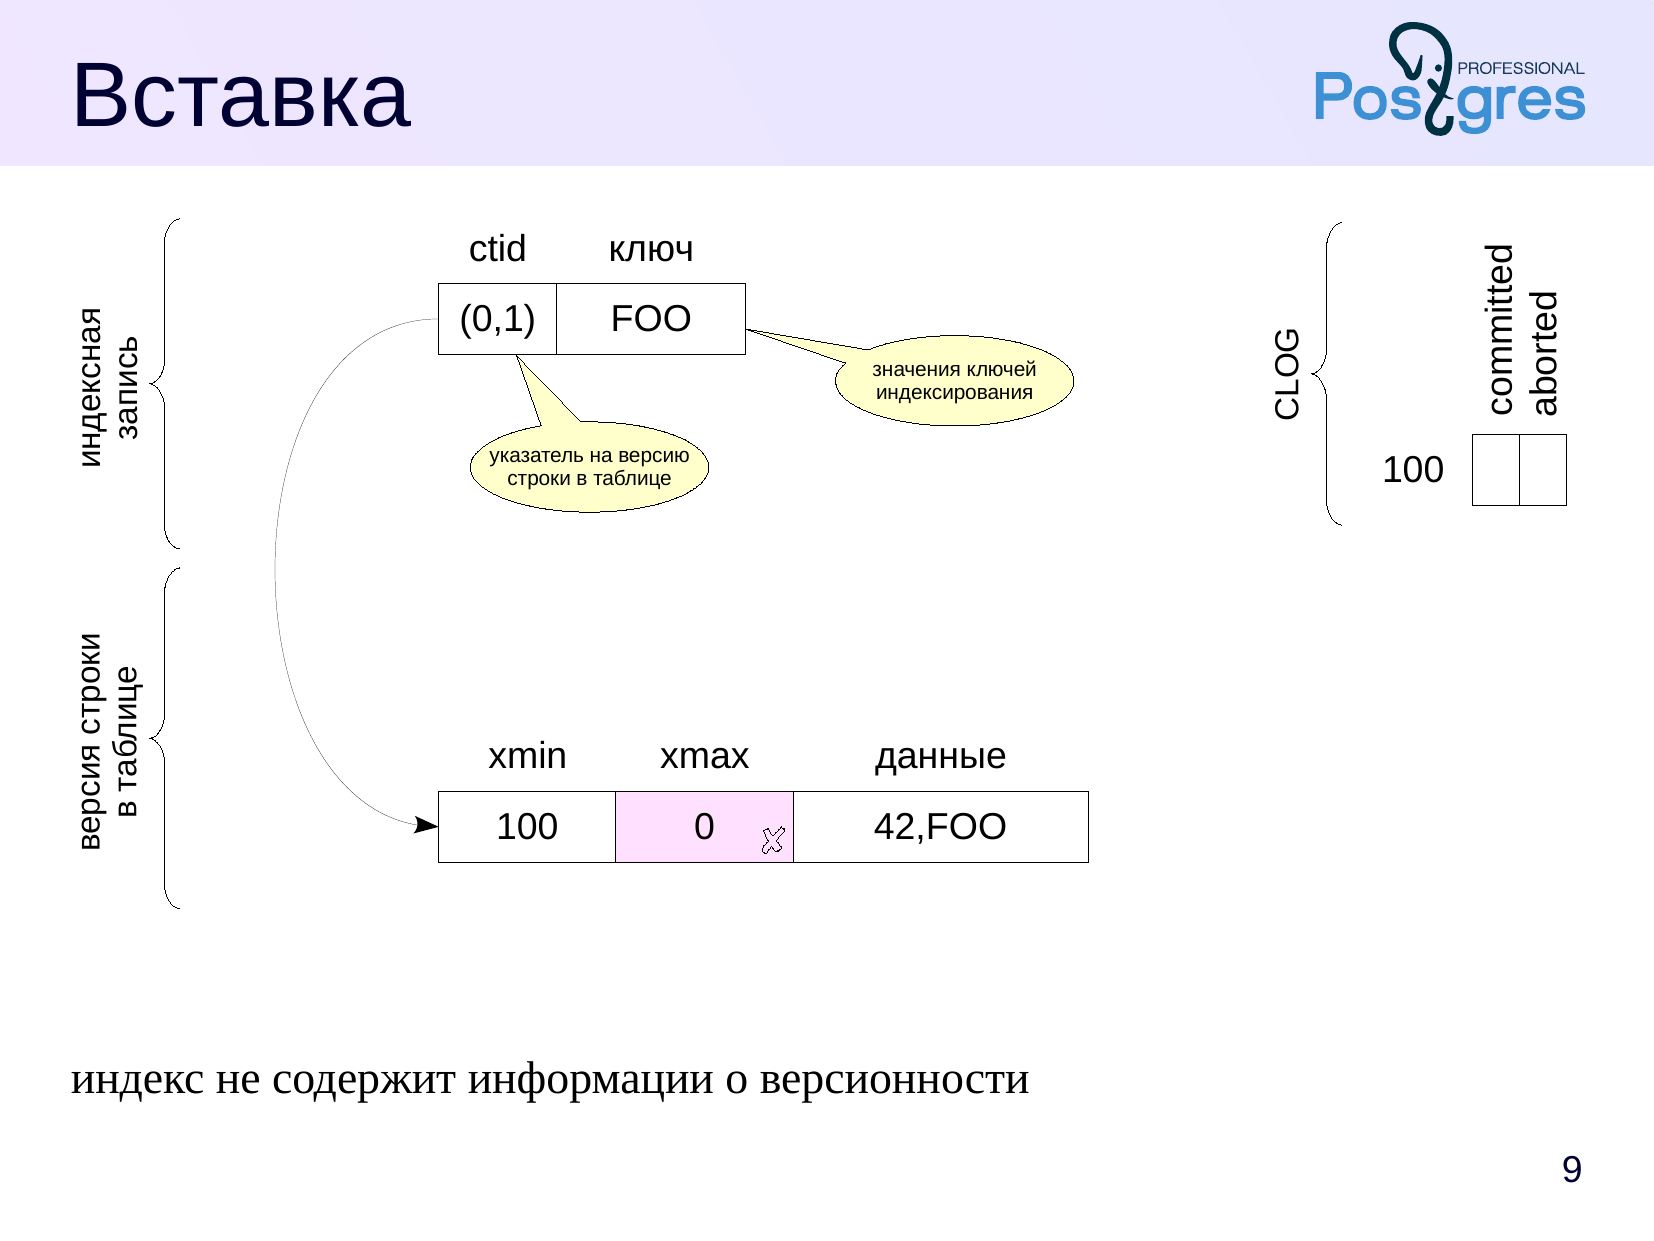

Вставка
ctid
ключ
# индекс не содержит информации о версионности
(0,1)
FOO
committed
aborted
индексная
запись
значения ключей
индексирования
CLOG
указатель на версию
строки в таблице
100
версия строки
в таблице
xmin
xmax
данные
100
0
42,FOO